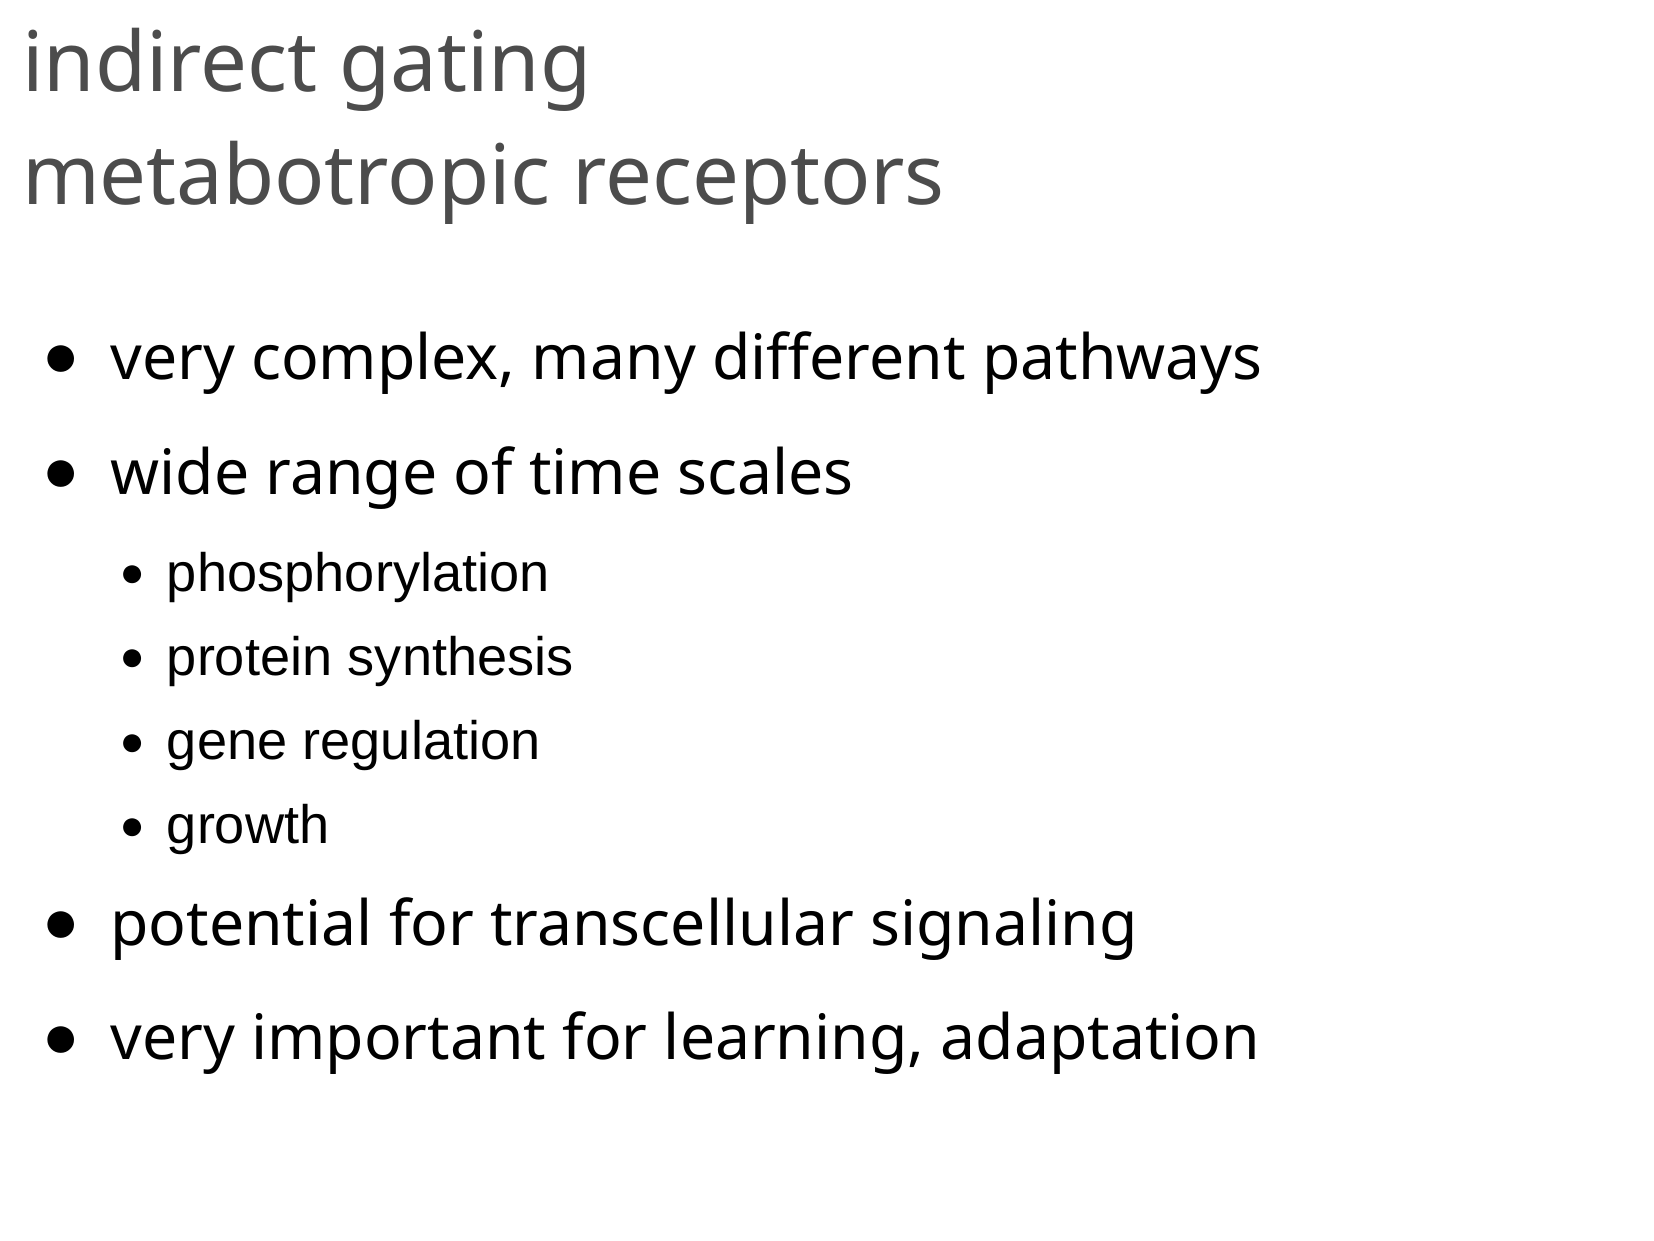

# indirect gating metabotropic receptors
very complex, many different pathways
wide range of time scales
phosphorylation
protein synthesis
gene regulation
growth
potential for transcellular signaling
very important for learning, adaptation